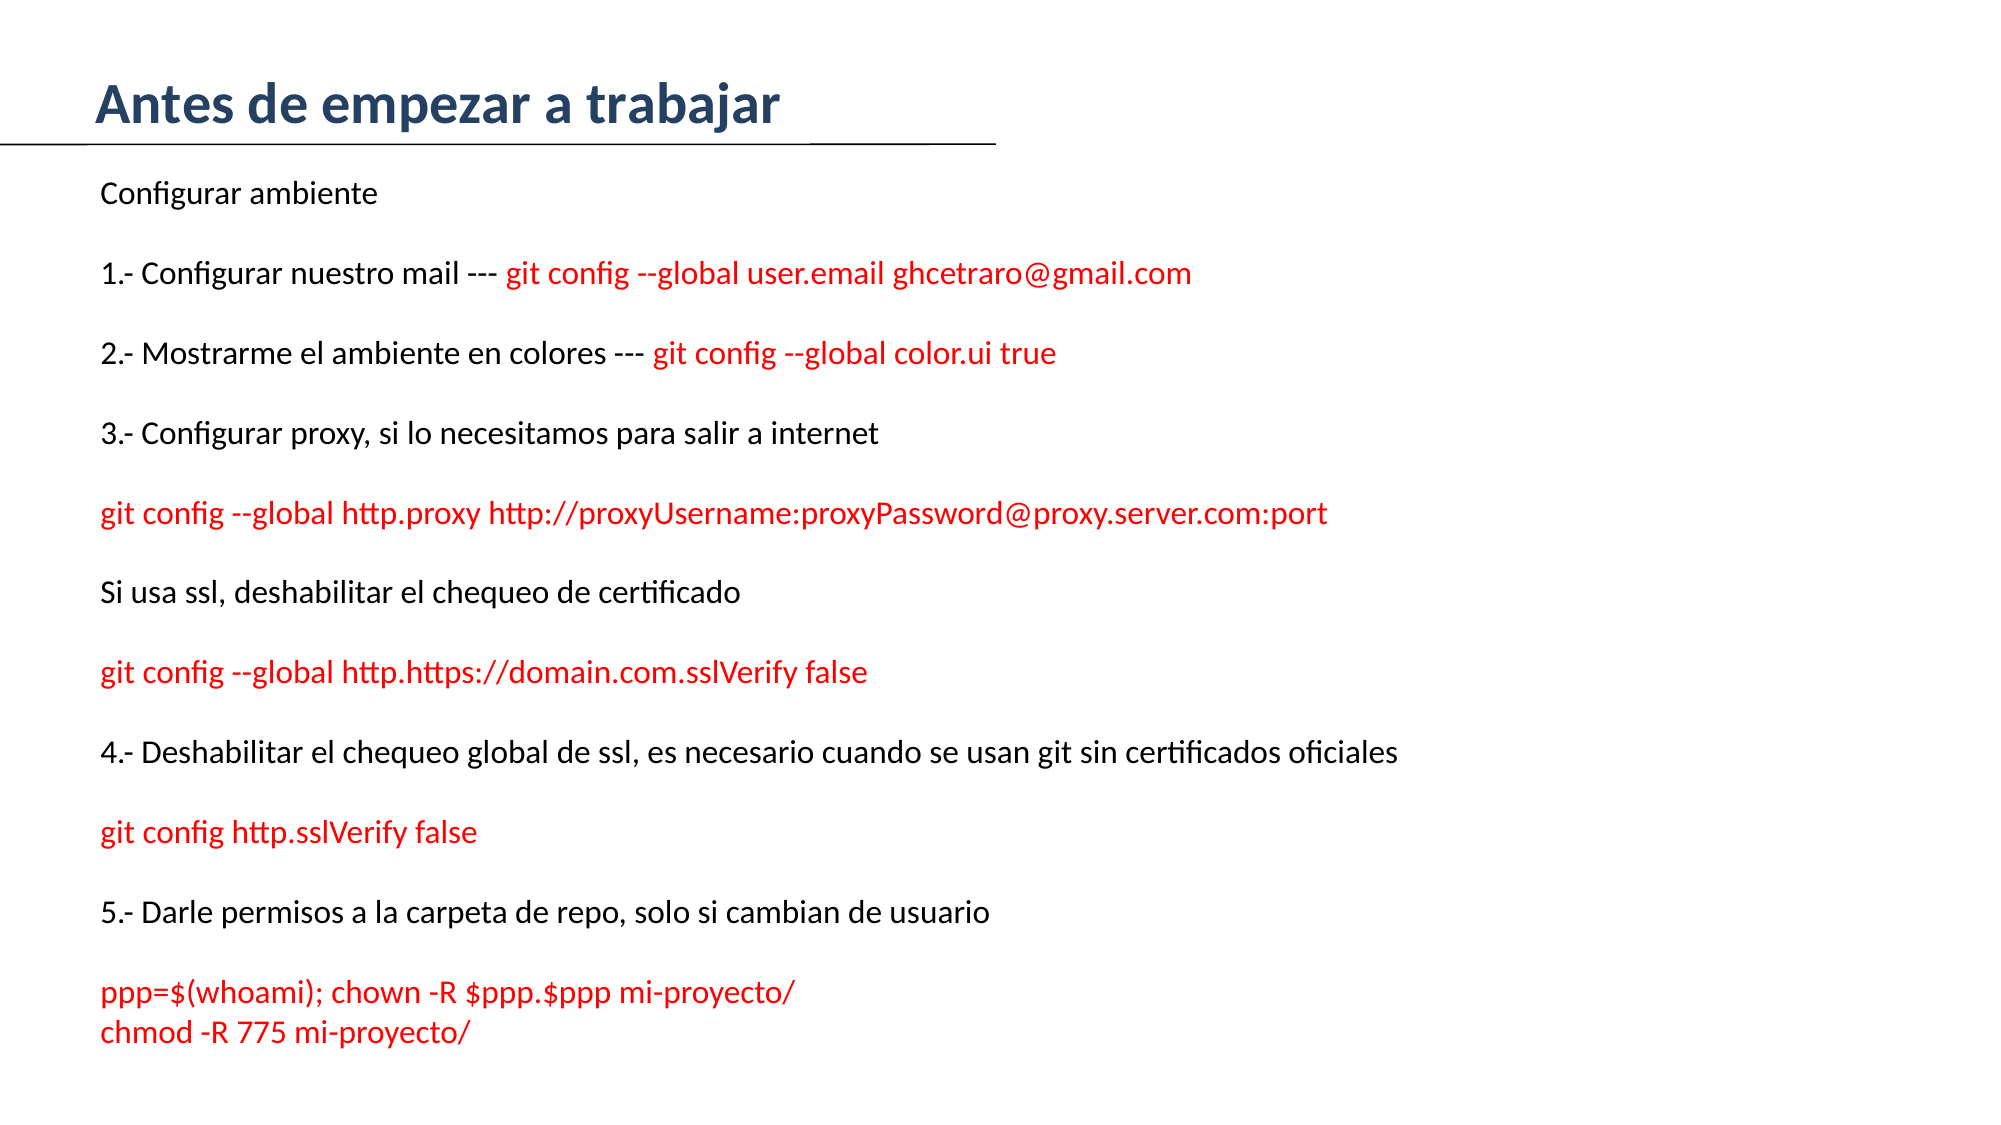

Antes de empezar a trabajar
Configurar ambiente
1.- Configurar nuestro mail --- git config --global user.email ghcetraro@gmail.com
2.- Mostrarme el ambiente en colores --- git config --global color.ui true
3.- Configurar proxy, si lo necesitamos para salir a internet
git config --global http.proxy http://proxyUsername:proxyPassword@proxy.server.com:port
Si usa ssl, deshabilitar el chequeo de certificado
git config --global http.https://domain.com.sslVerify false
4.- Deshabilitar el chequeo global de ssl, es necesario cuando se usan git sin certificados oficiales
git config http.sslVerify false
5.- Darle permisos a la carpeta de repo, solo si cambian de usuario
ppp=$(whoami); chown -R $ppp.$ppp mi-proyecto/
chmod -R 775 mi-proyecto/